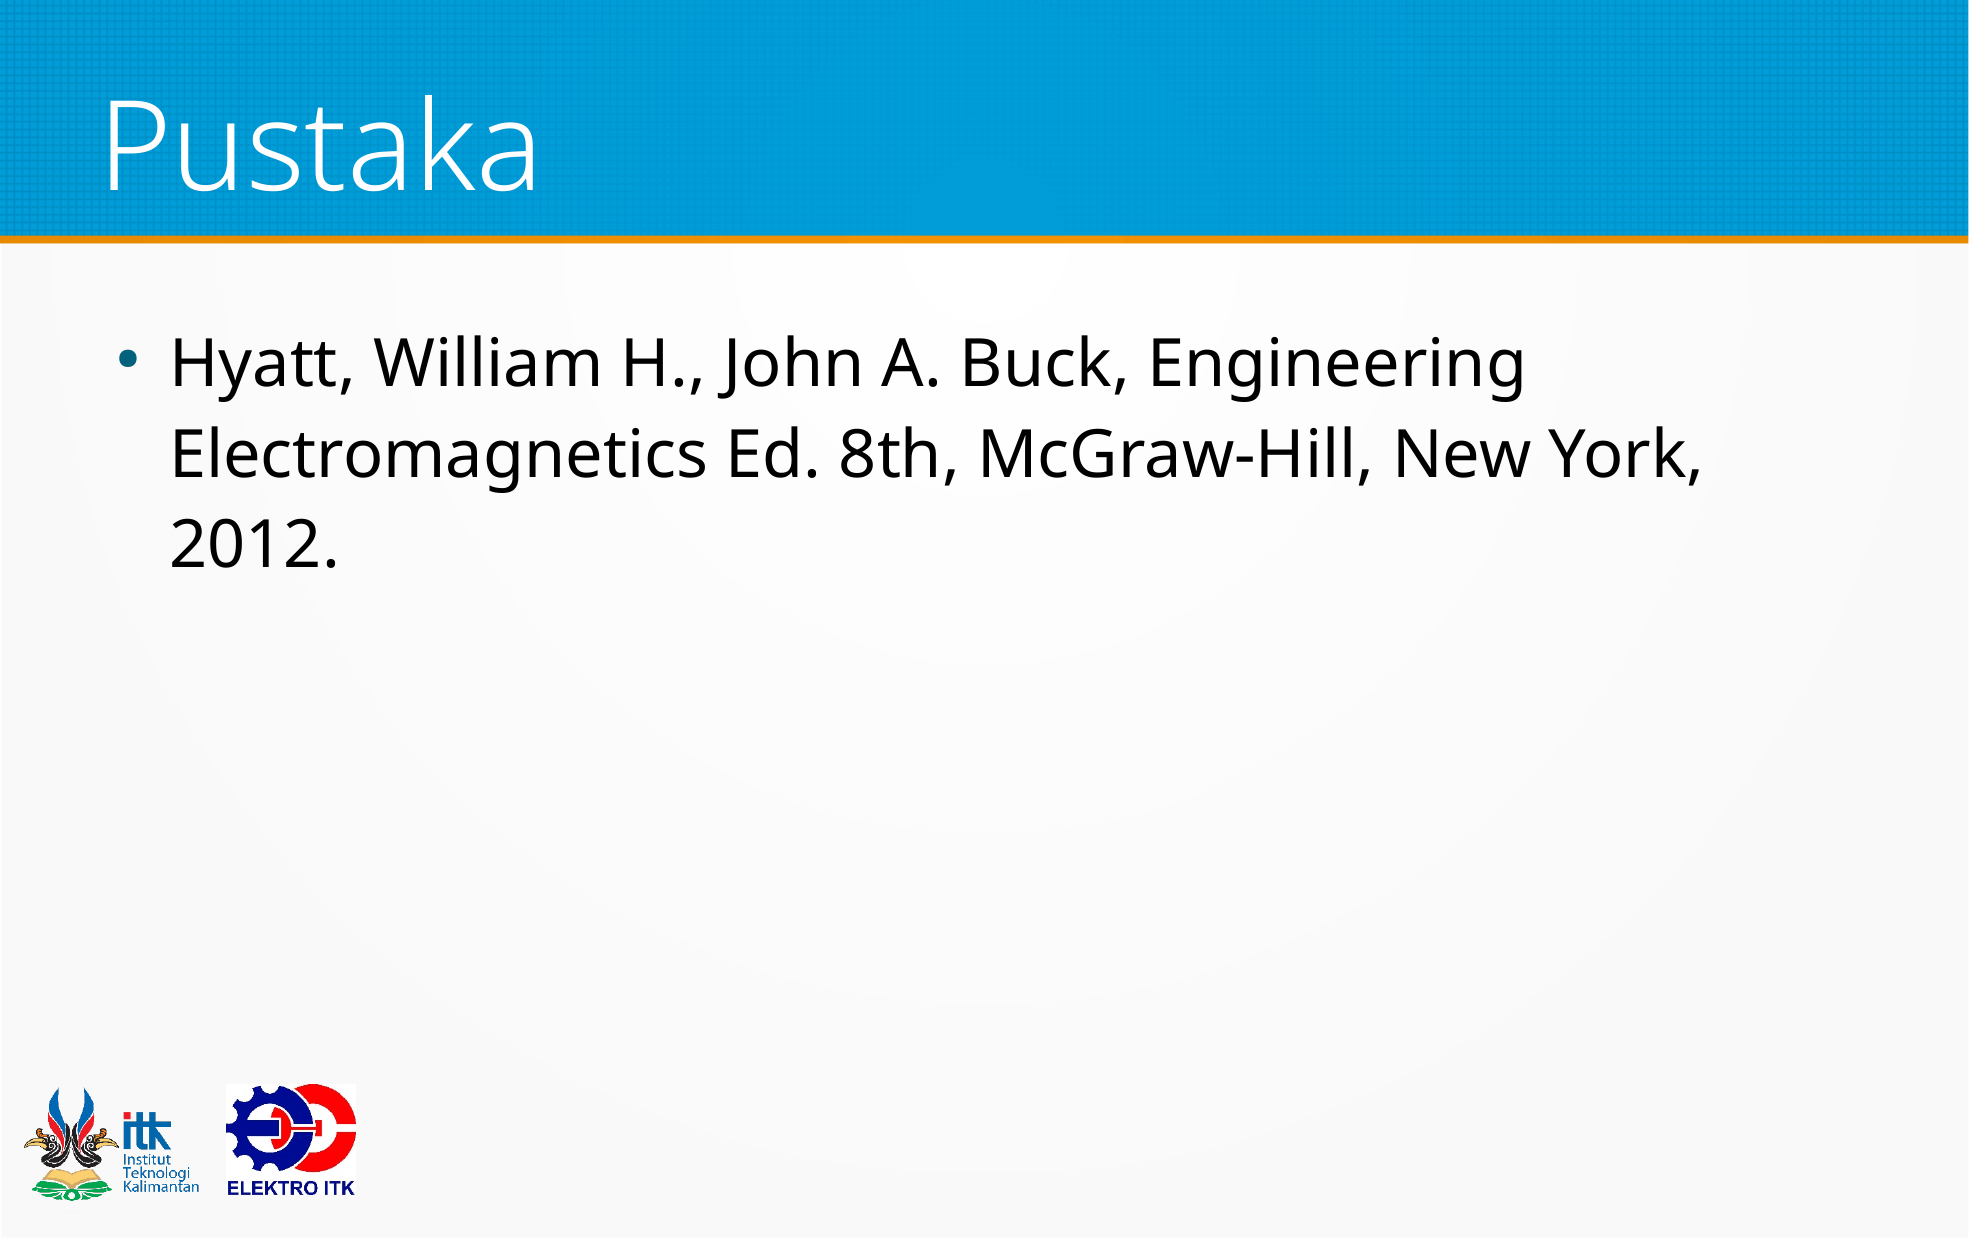

# Pustaka
Hyatt, William H., John A. Buck, Engineering Electromagnetics Ed. 8th, McGraw-Hill, New York, 2012.